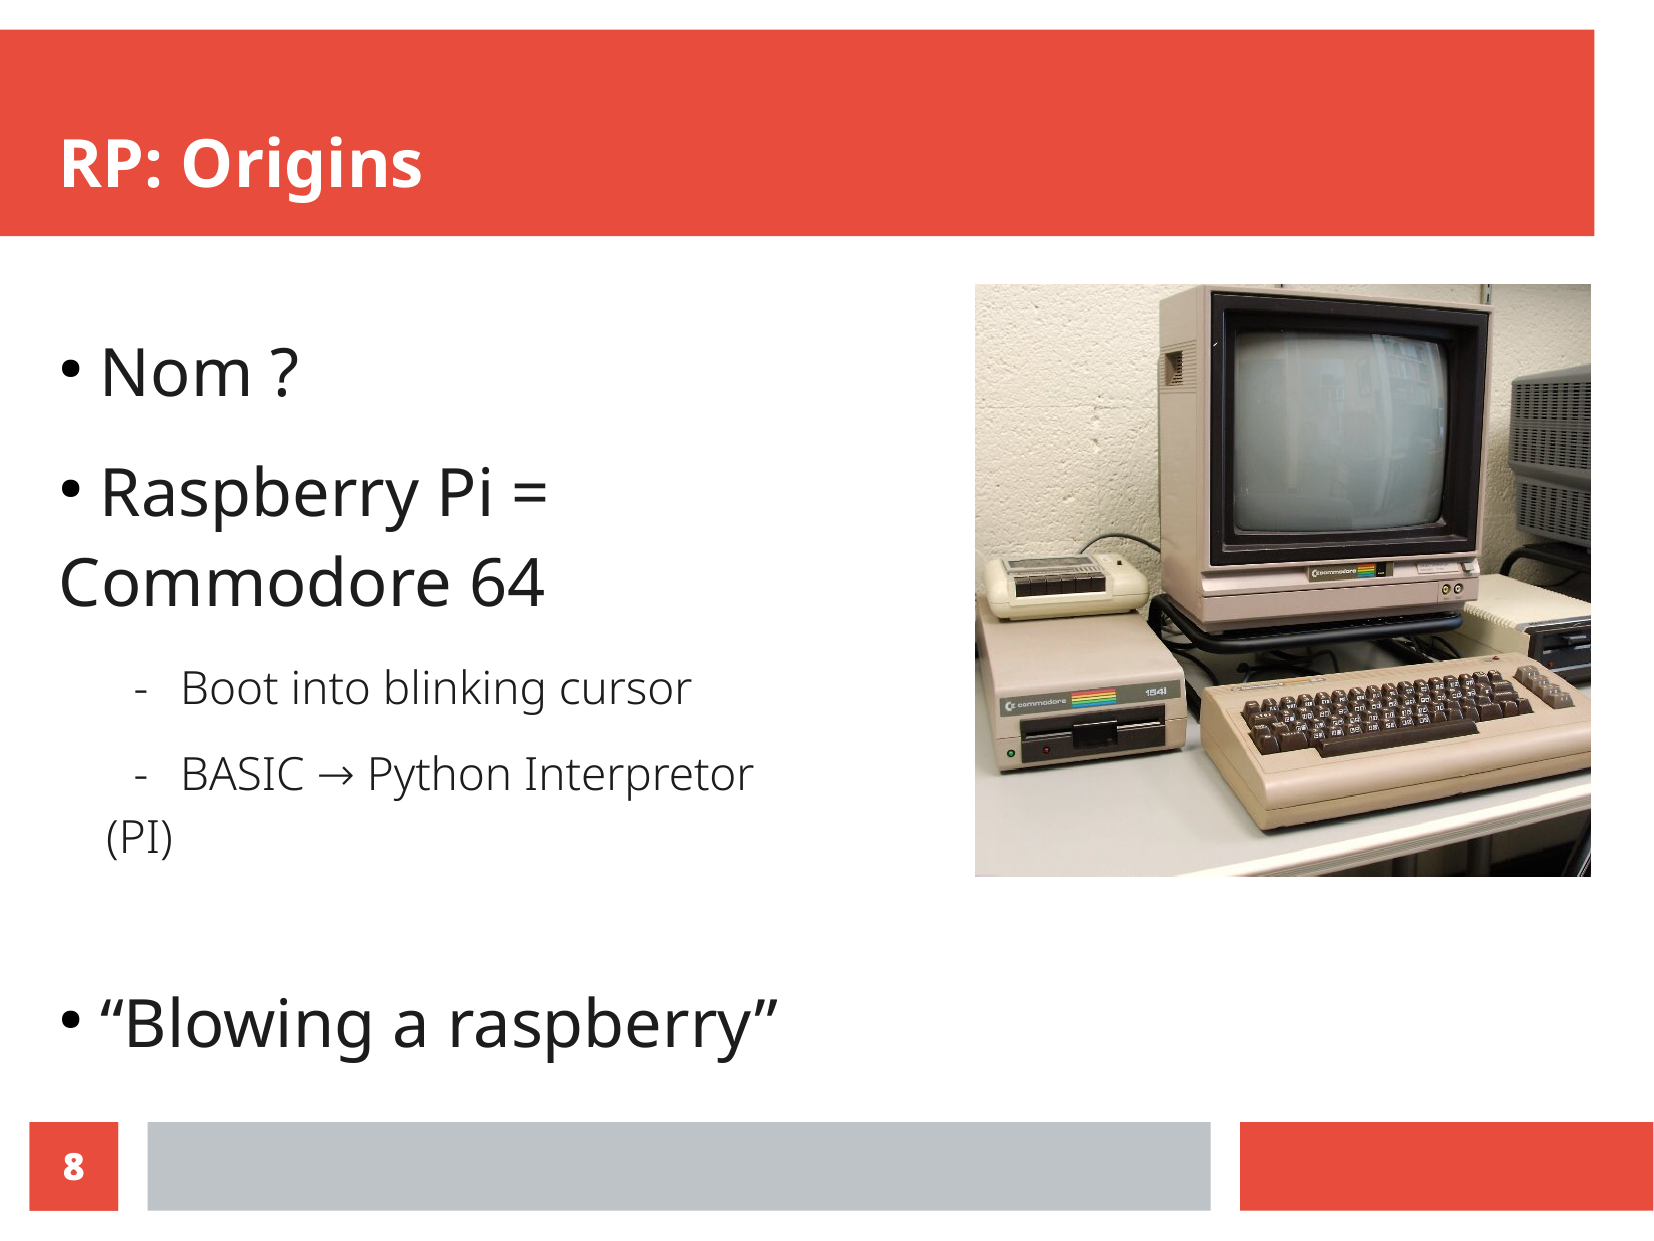

# RP: Origins
 Nom ?
 Raspberry Pi = Commodore 64
-	Boot into blinking cursor
-	BASIC → Python Interpretor (PI)
 “Blowing a raspberry”
8